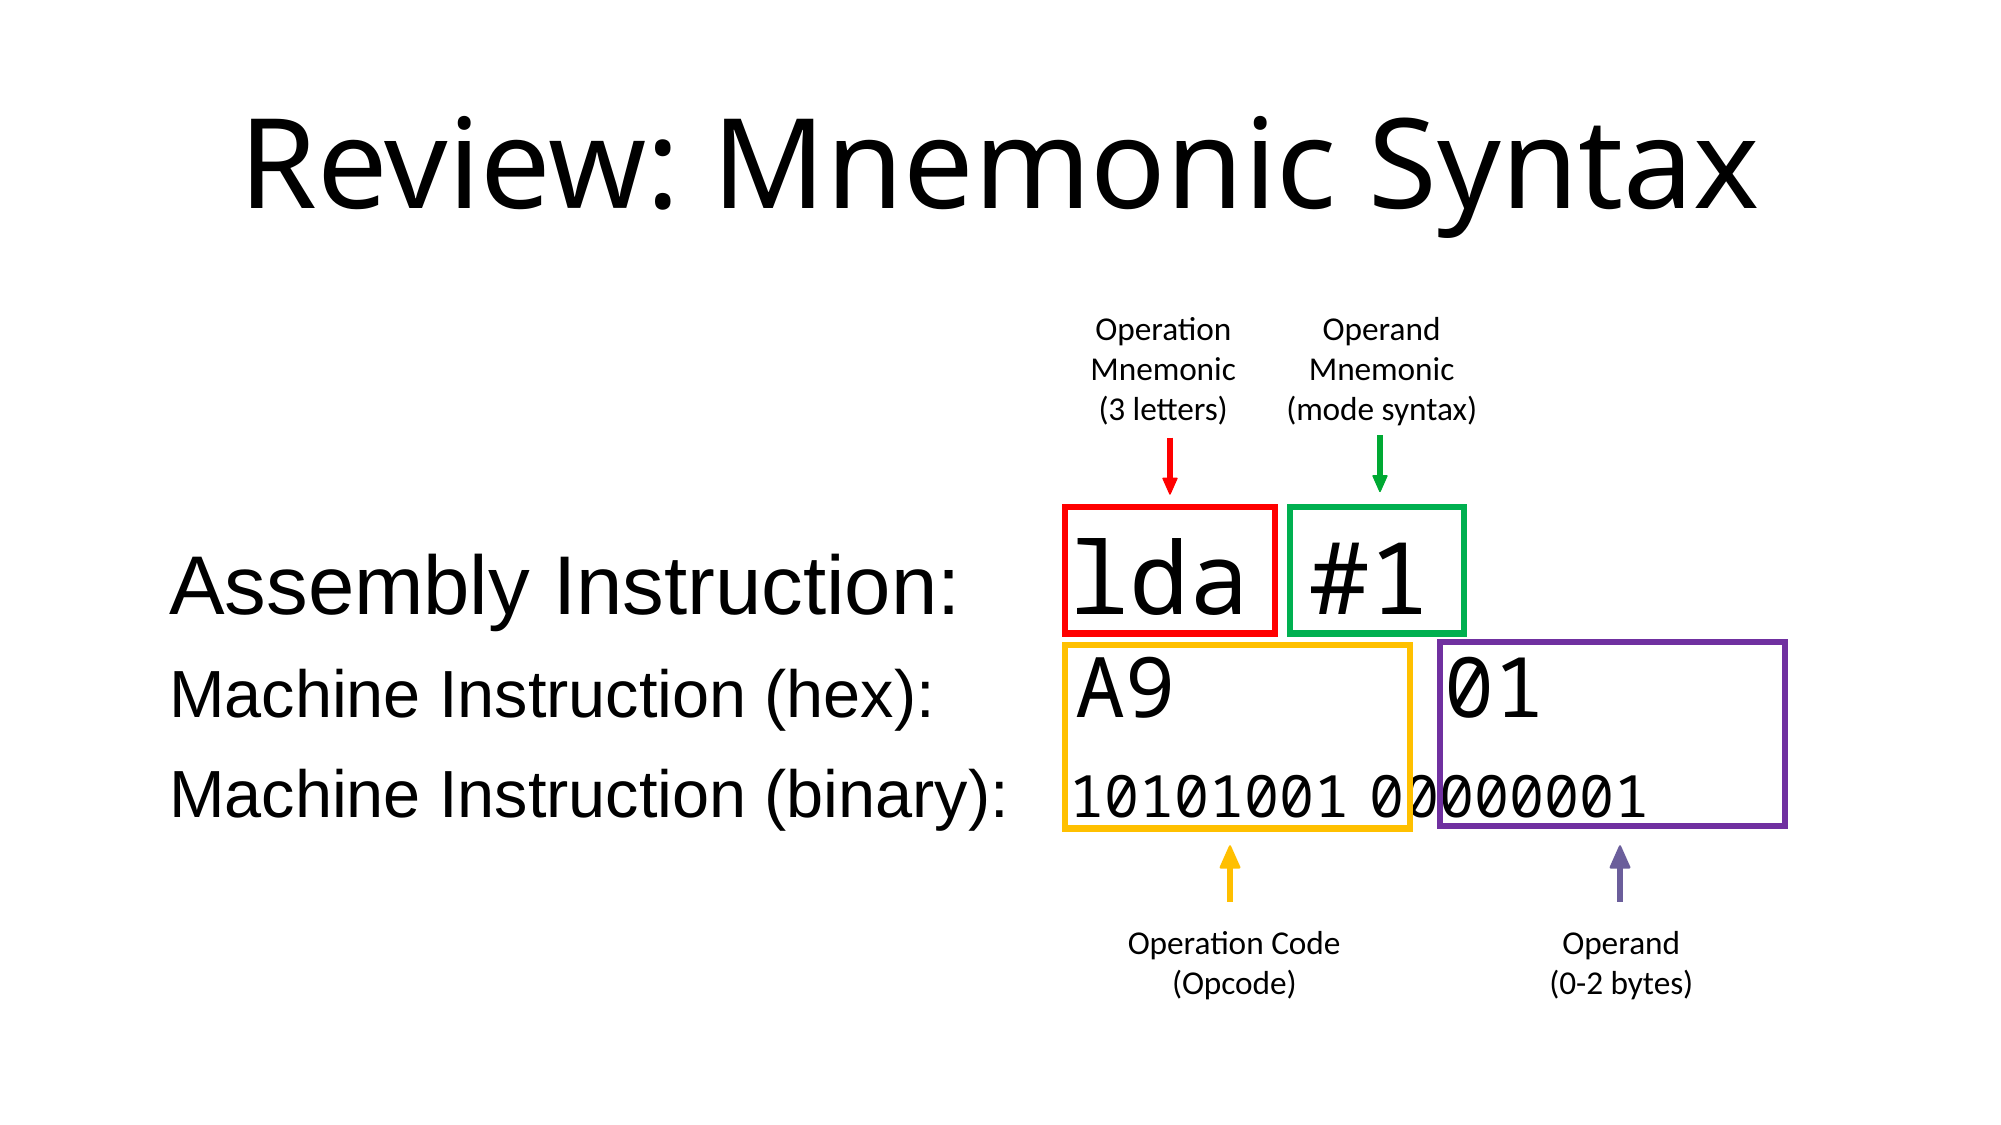

# Review: Mnemonic Syntax
Operation
Mnemonic
(3 letters)
Operand
Mnemonic
(mode syntax)
Assembly Instruction: 	lda #1
Machine Instruction (hex): A9 			01
Machine Instruction (binary):	10101001	00000001
Operation Code
(Opcode)
Operand
(0-2 bytes)